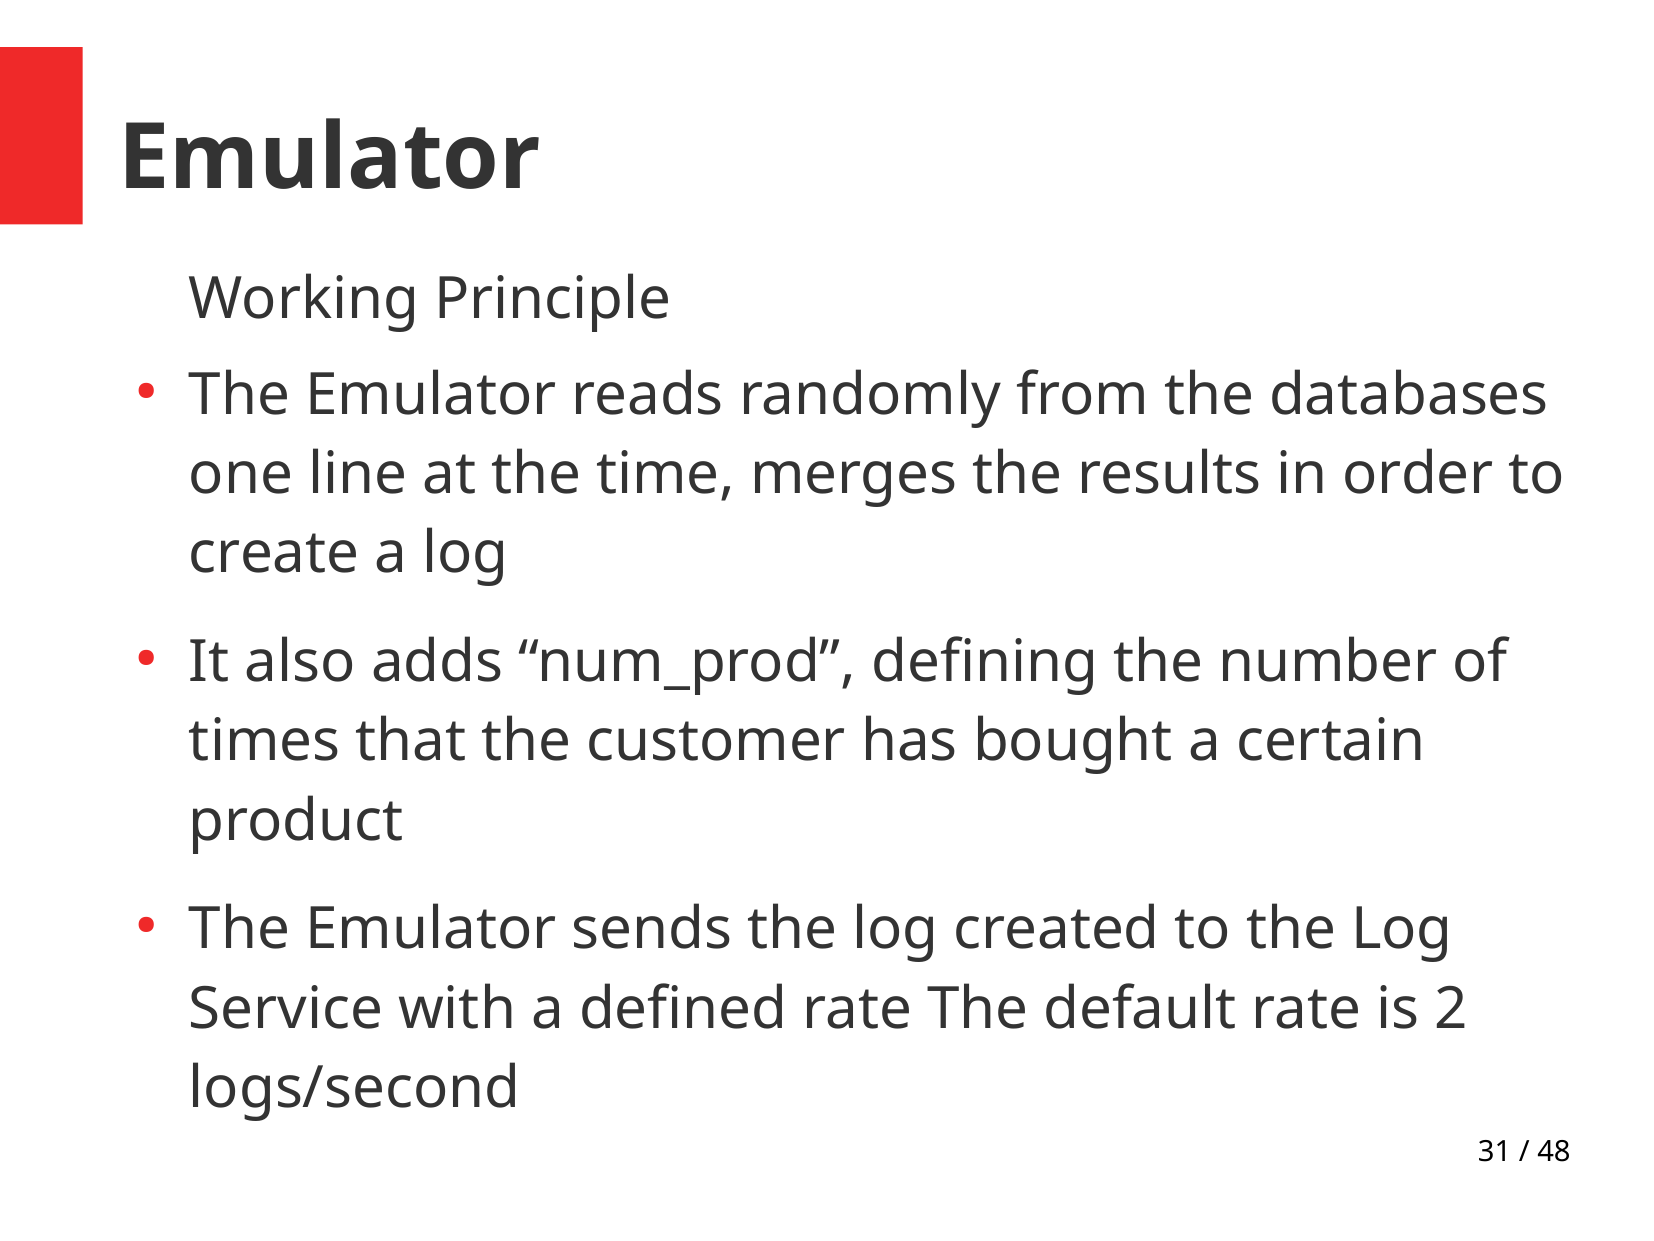

# Emulator
Working Principle
The Emulator reads randomly from the databases one line at the time, merges the results in order to create a log
It also adds “num_prod”, defining the number of times that the customer has bought a certain product
The Emulator sends the log created to the Log Service with a defined rate The default rate is 2 logs/second
31